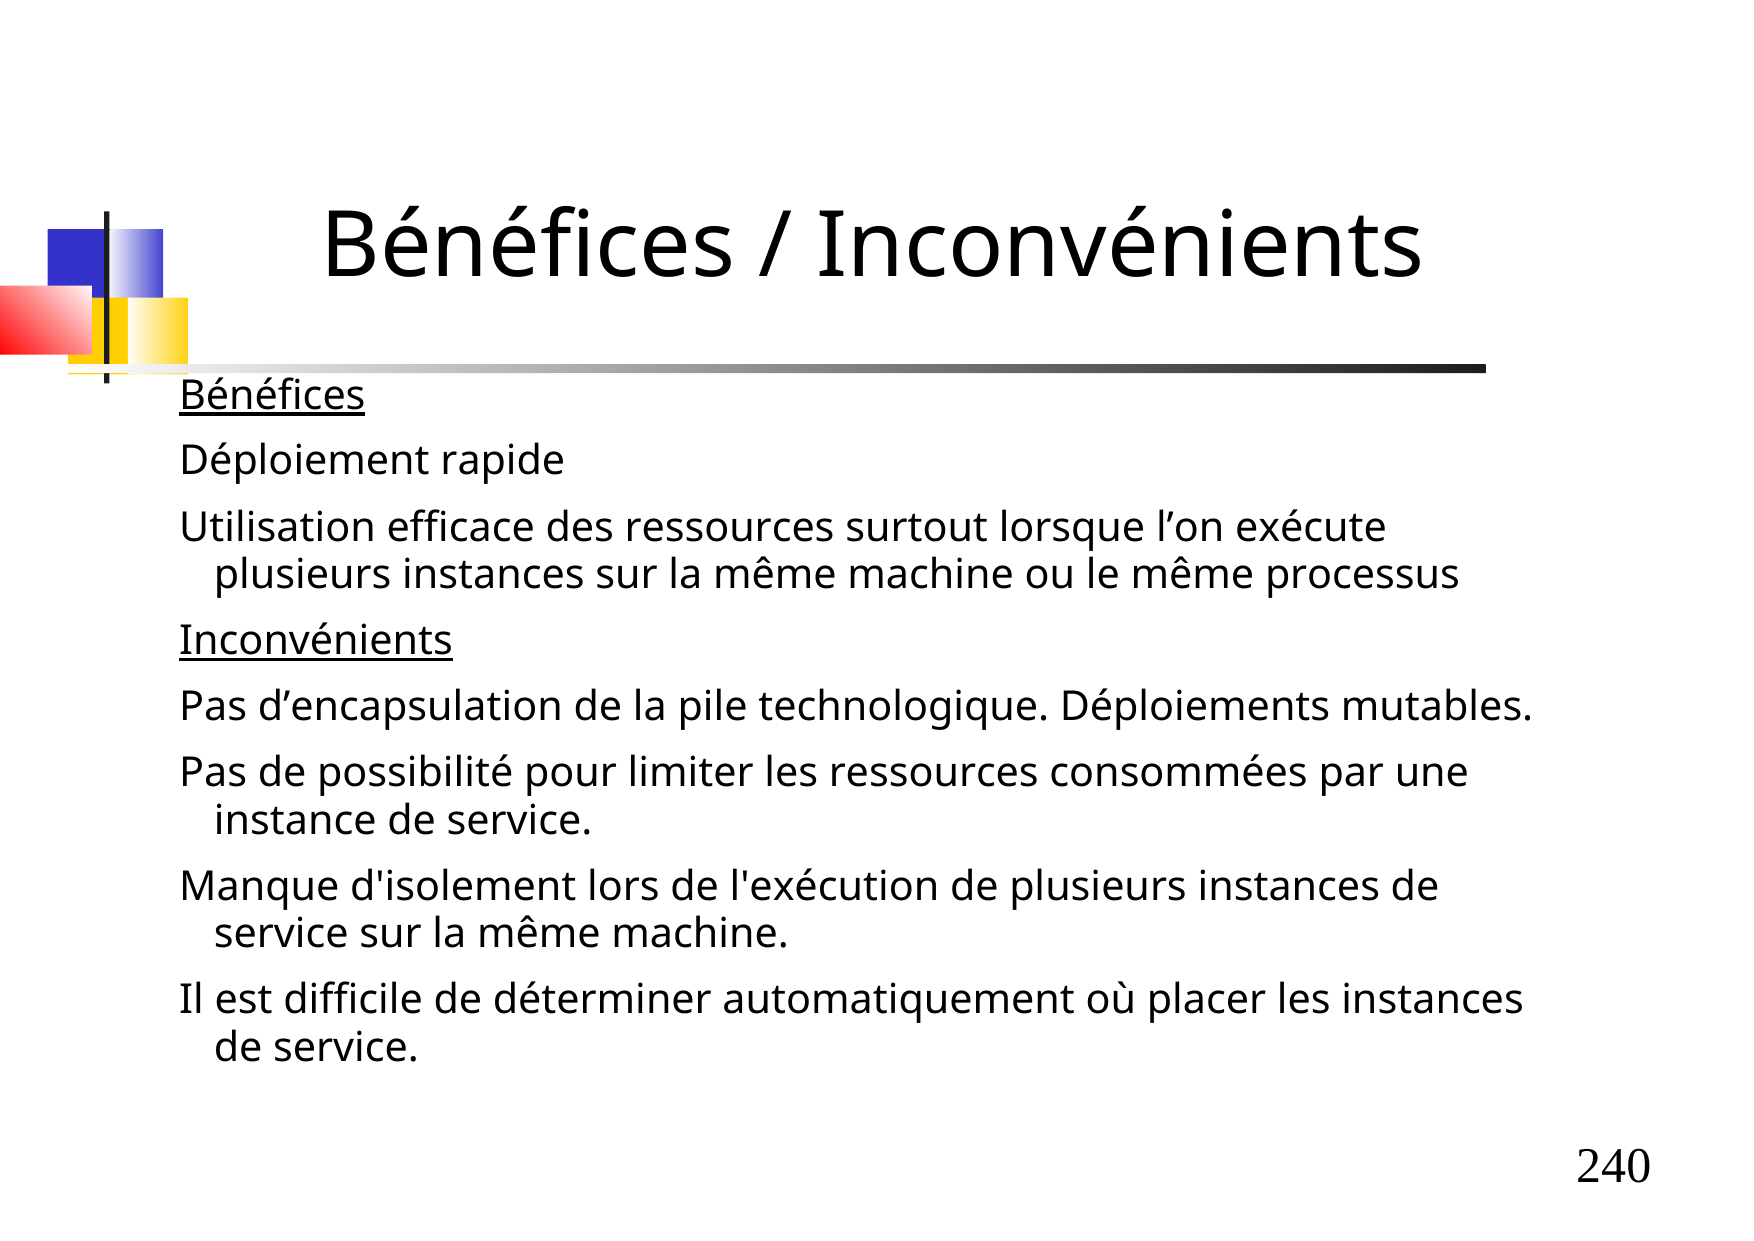

# Bénéfices / Inconvénients
Bénéfices
Déploiement rapide
Utilisation efficace des ressources surtout lorsque l’on exécute plusieurs instances sur la même machine ou le même processus
Inconvénients
Pas d’encapsulation de la pile technologique. Déploiements mutables.
Pas de possibilité pour limiter les ressources consommées par une instance de service.
Manque d'isolement lors de l'exécution de plusieurs instances de service sur la même machine.
Il est difficile de déterminer automatiquement où placer les instances de service.